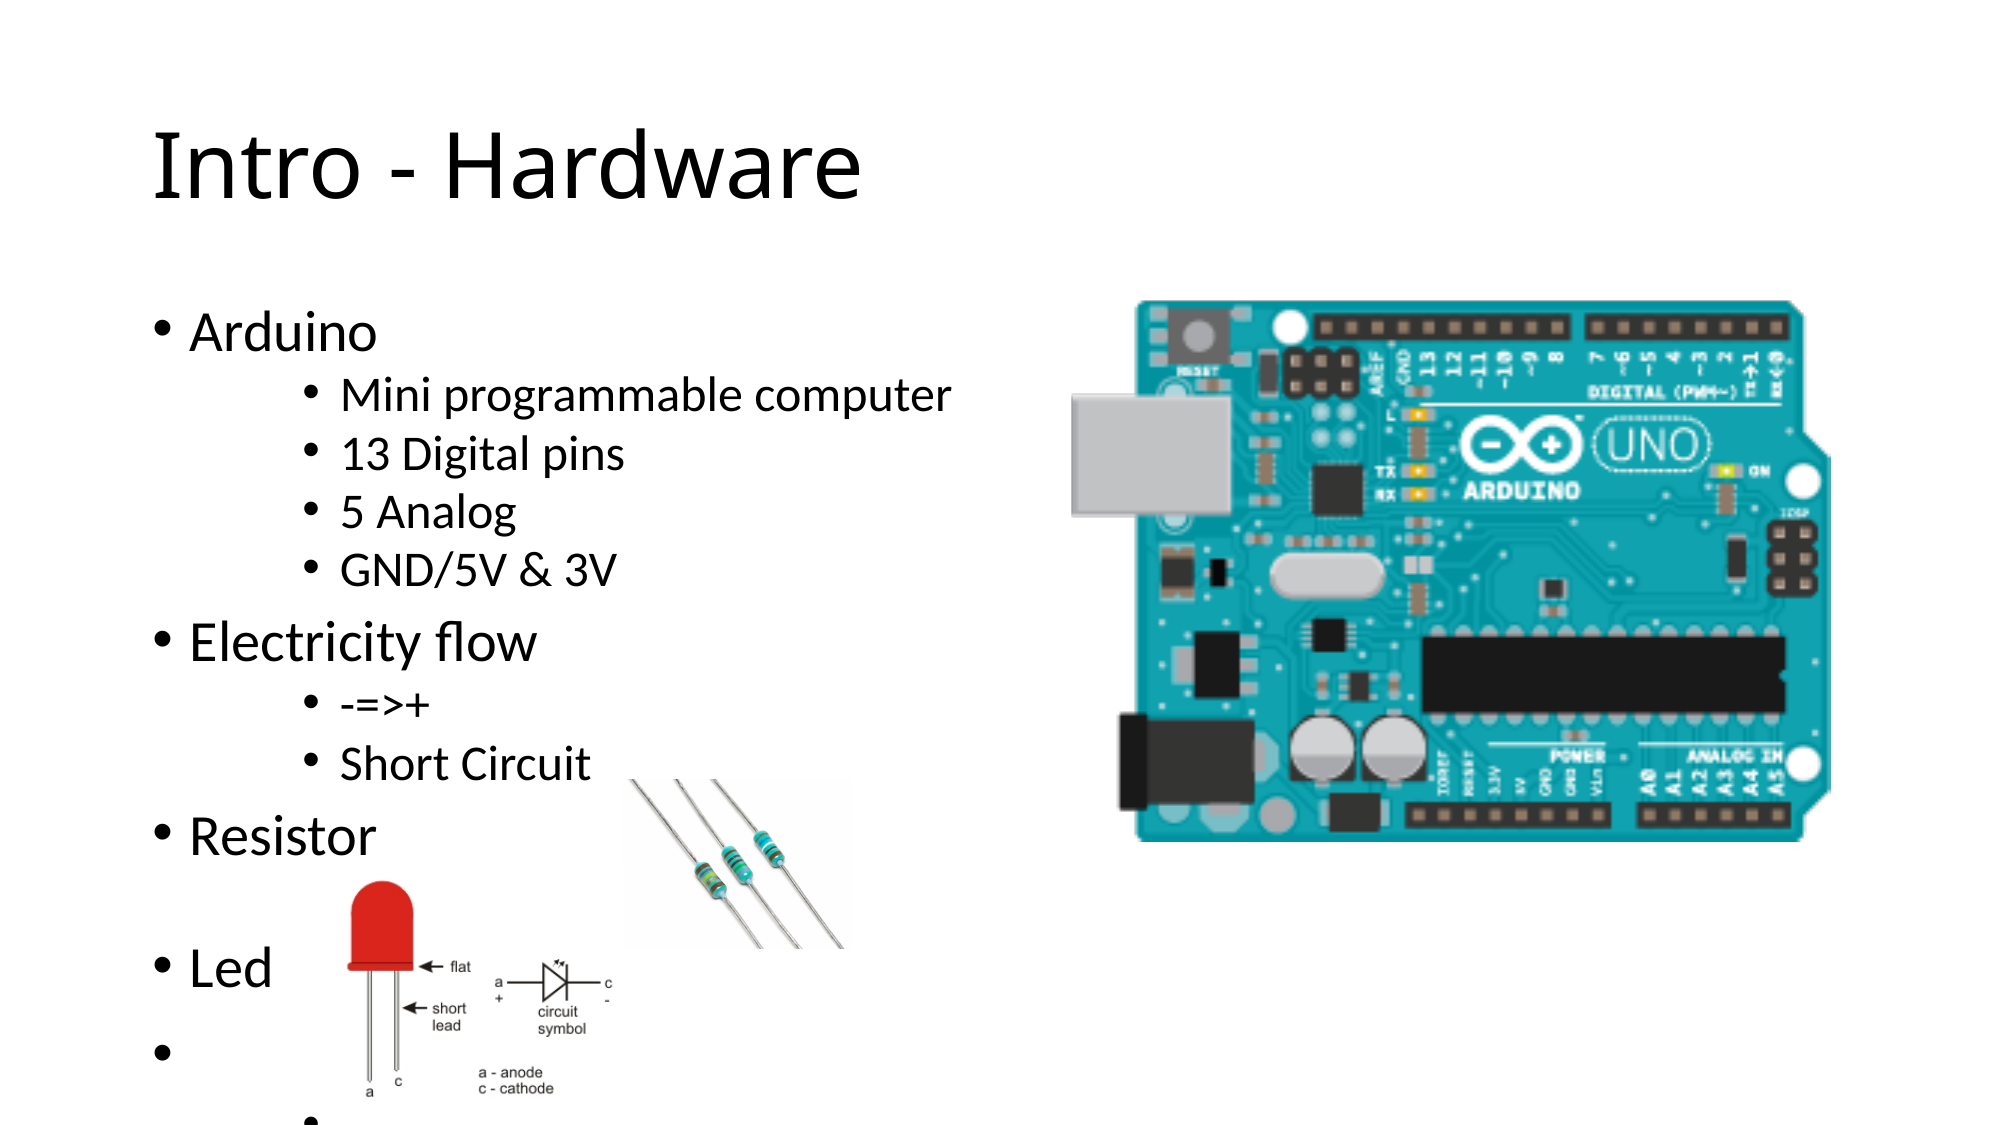

# Intro - Hardware
Arduino
Mini programmable computer
13 Digital pins
5 Analog
GND/5V & 3V
Electricity flow
-=>+
Short Circuit
Resistor
Led